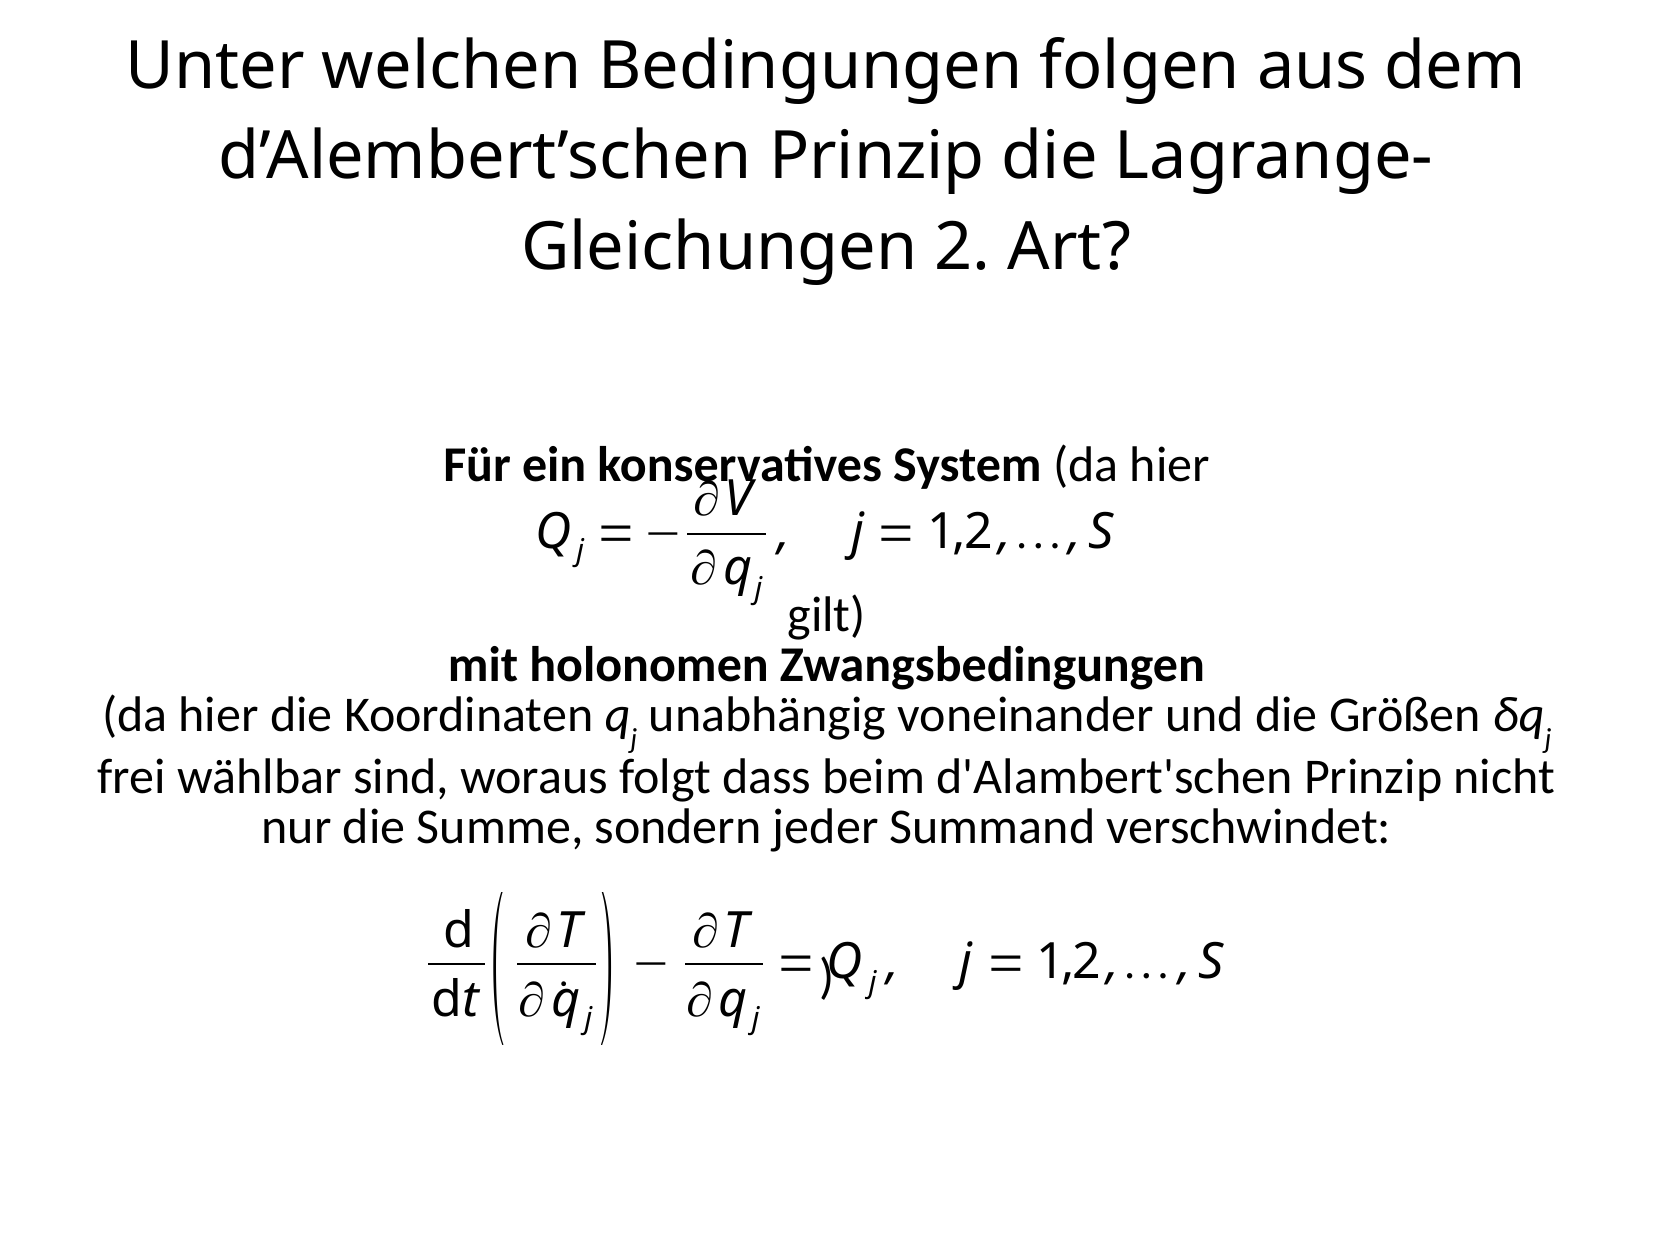

# Unter welchen Bedingungen folgen aus dem d’Alembert’schen Prinzip die Lagrange-Gleichungen 2. Art?
Für ein konservatives System (da hier
gilt)
mit holonomen Zwangsbedingungen
(da hier die Koordinaten qj unabhängig voneinander und die Größen δqj frei wählbar sind, woraus folgt dass beim d'Alambert'schen Prinzip nicht nur die Summe, sondern jeder Summand verschwindet:
)